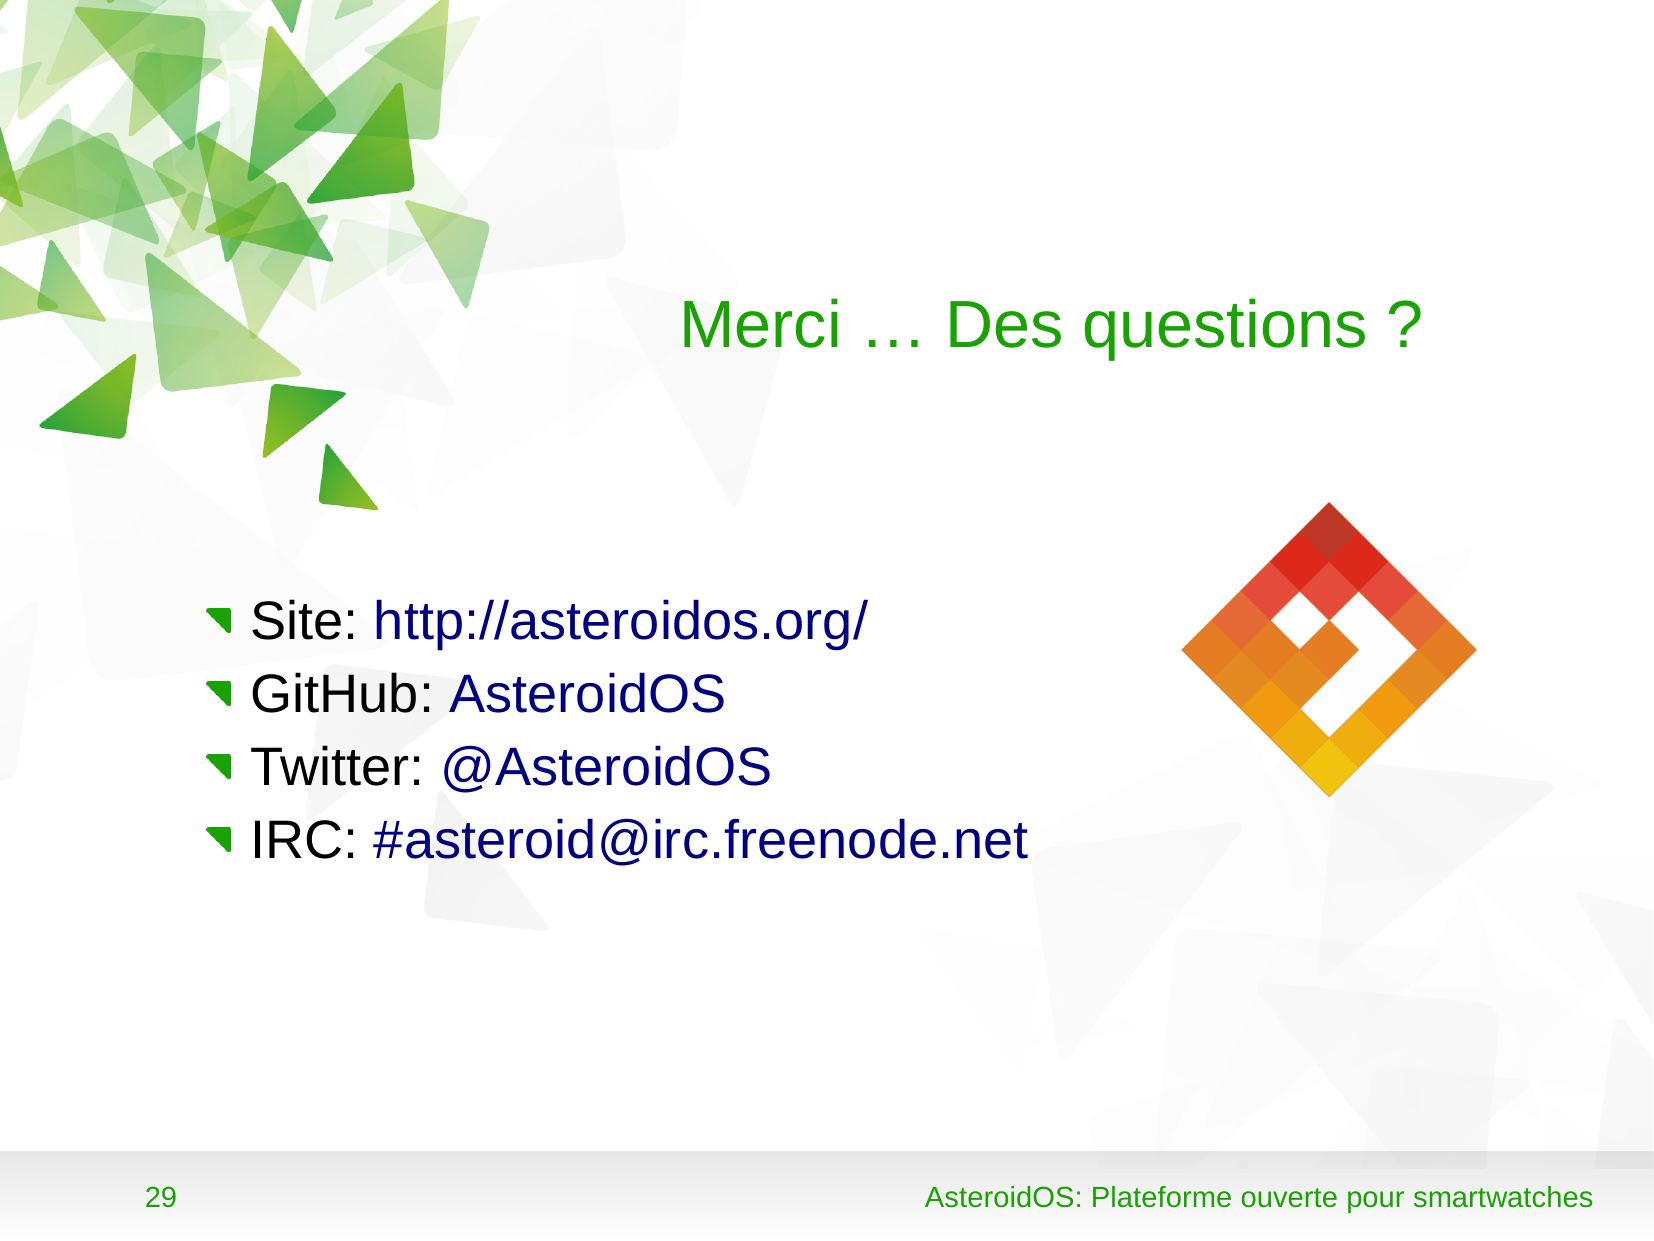

# Merci … Des questions ?
Site: http://asteroidos.org/
GitHub: AsteroidOS
Twitter: @AsteroidOS
IRC: #asteroid@irc.freenode.net
29
AsteroidOS: Plateforme ouverte pour smartwatches